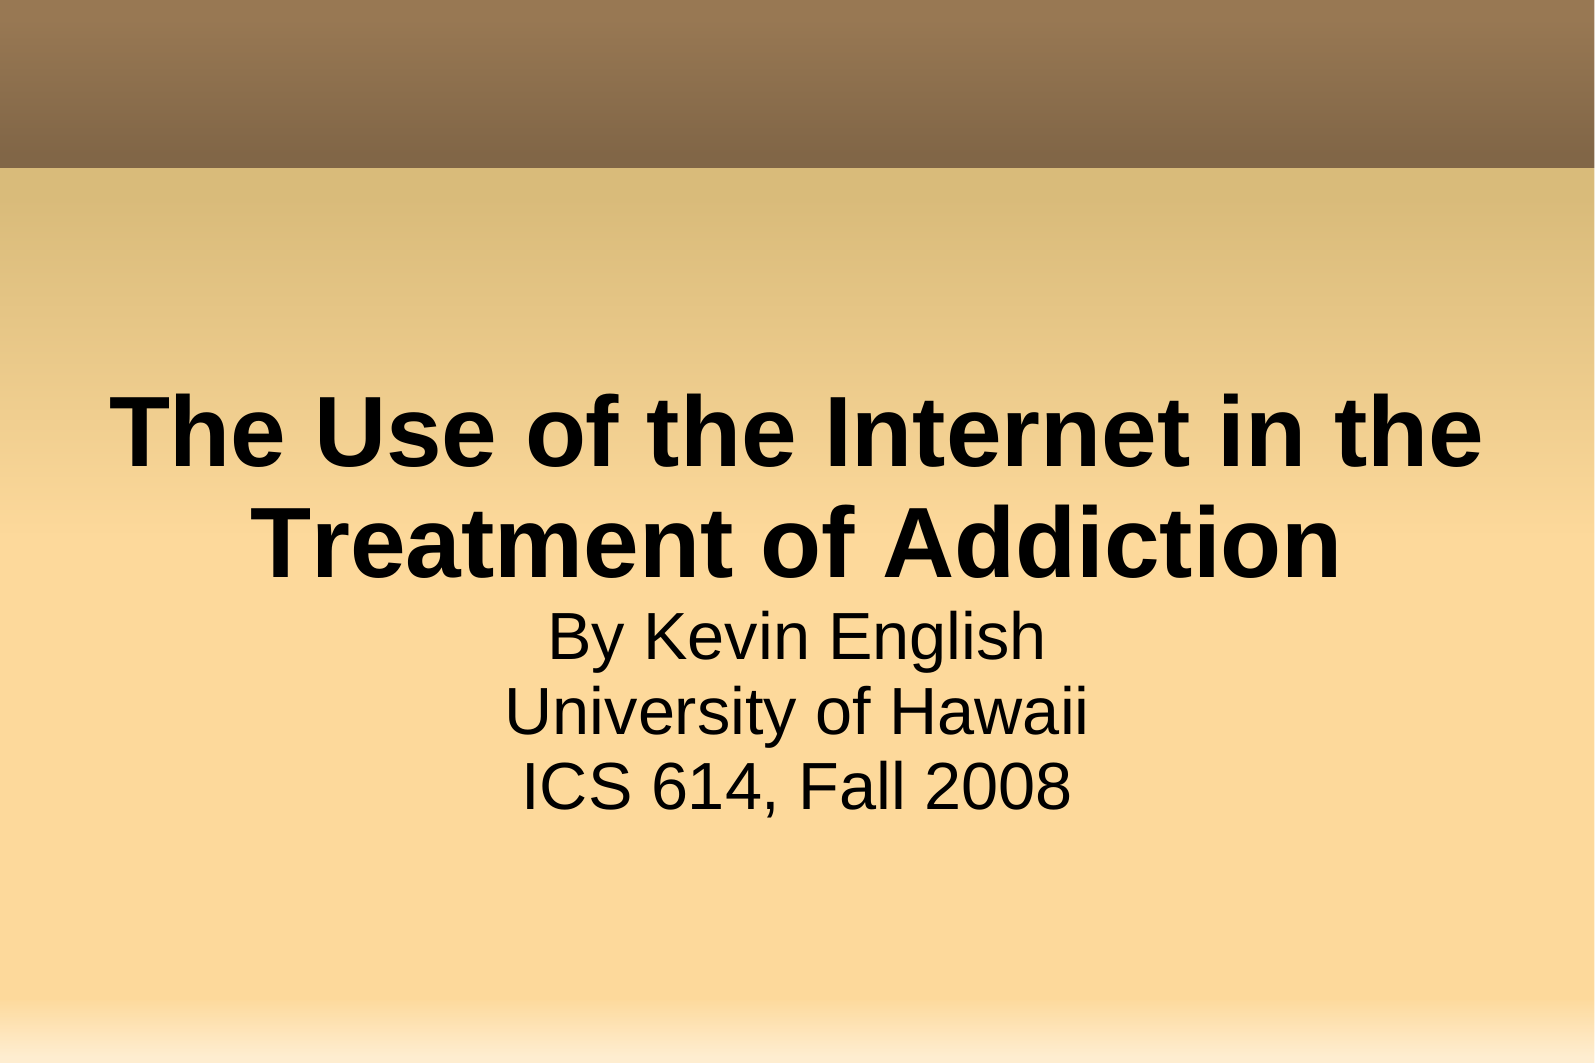

# The Use of the Internet in the Treatment of Addiction
By Kevin English
University of Hawaii
ICS 614, Fall 2008